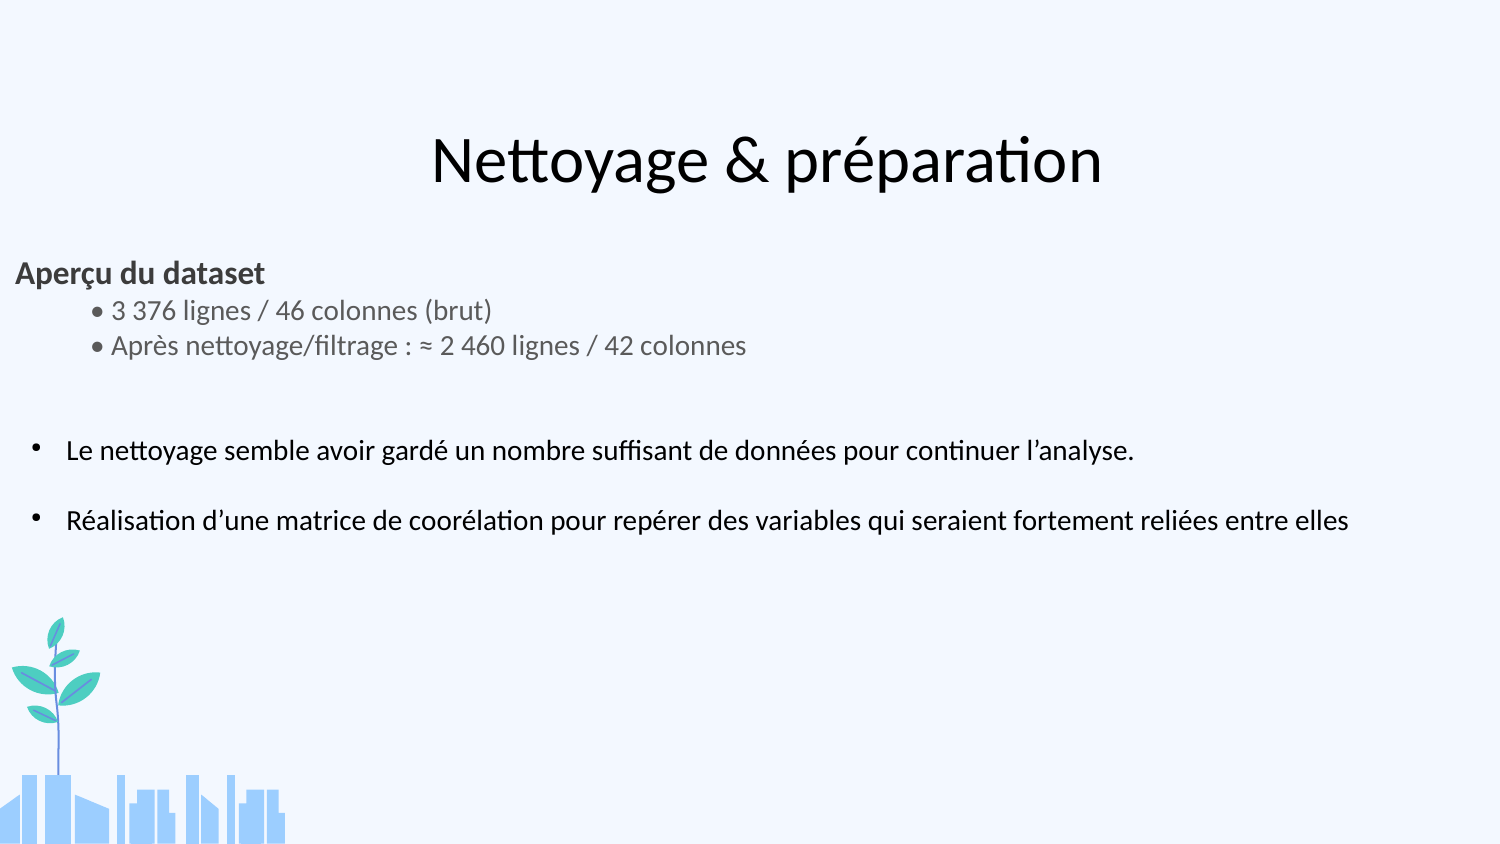

# Nettoyage & préparation
Aperçu du dataset
• 3 376 lignes / 46 colonnes (brut)
• Après nettoyage/filtrage : ≈ 2 460 lignes / 42 colonnes
Le nettoyage semble avoir gardé un nombre suffisant de données pour continuer l’analyse.
Réalisation d’une matrice de coorélation pour repérer des variables qui seraient fortement reliées entre elles